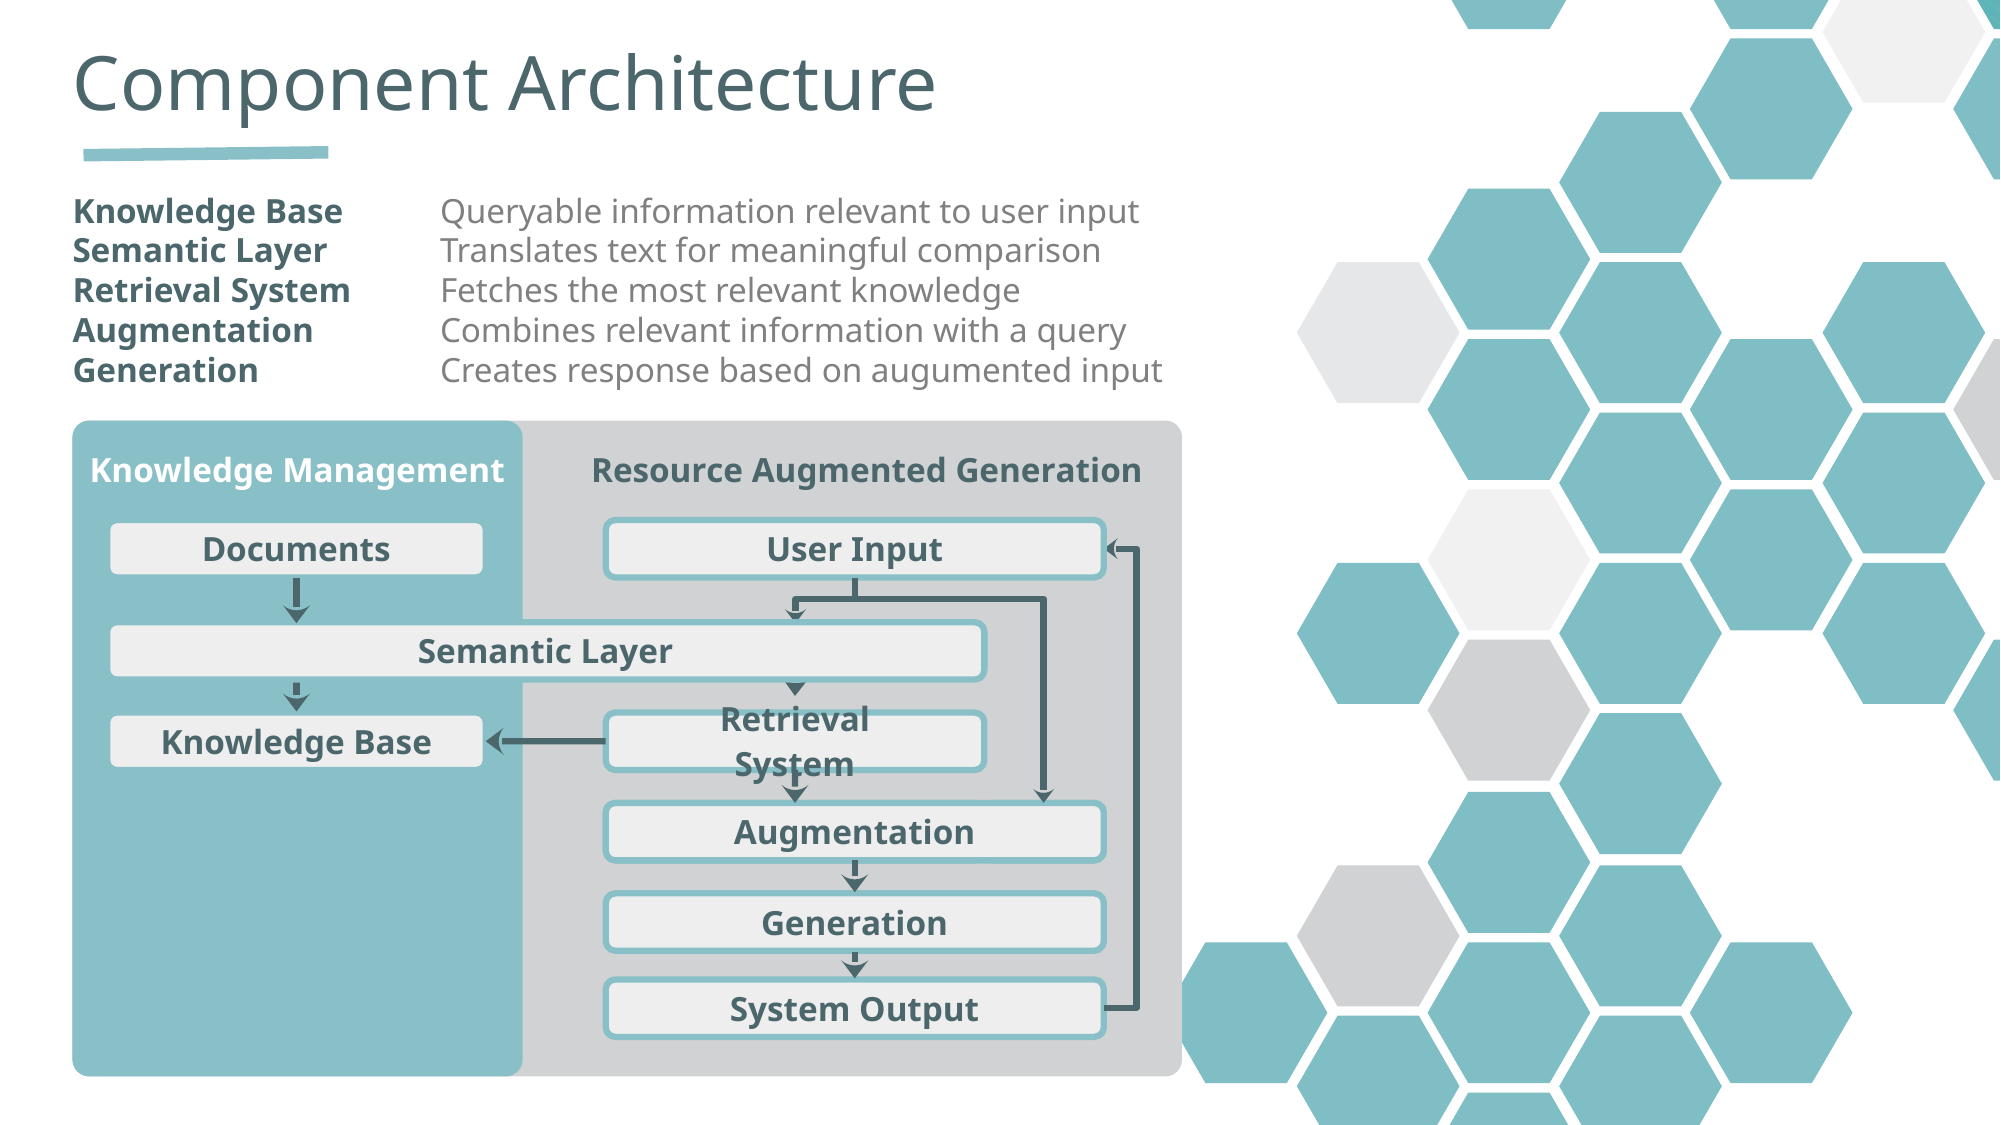

# Component Architecture
Knowledge Base
Semantic Layer
Retrieval System
Augmentation
Generation
Queryable information relevant to user input
Translates text for meaningful comparison
Fetches the most relevant knowledge
Combines relevant information with a query
Creates response based on augumented input
Knowledge Management
Resource Augmented Generation
Documents
User Input
Semantic Layer
Retrieval System
Knowledge Base
Augmentation
Generation
System Output